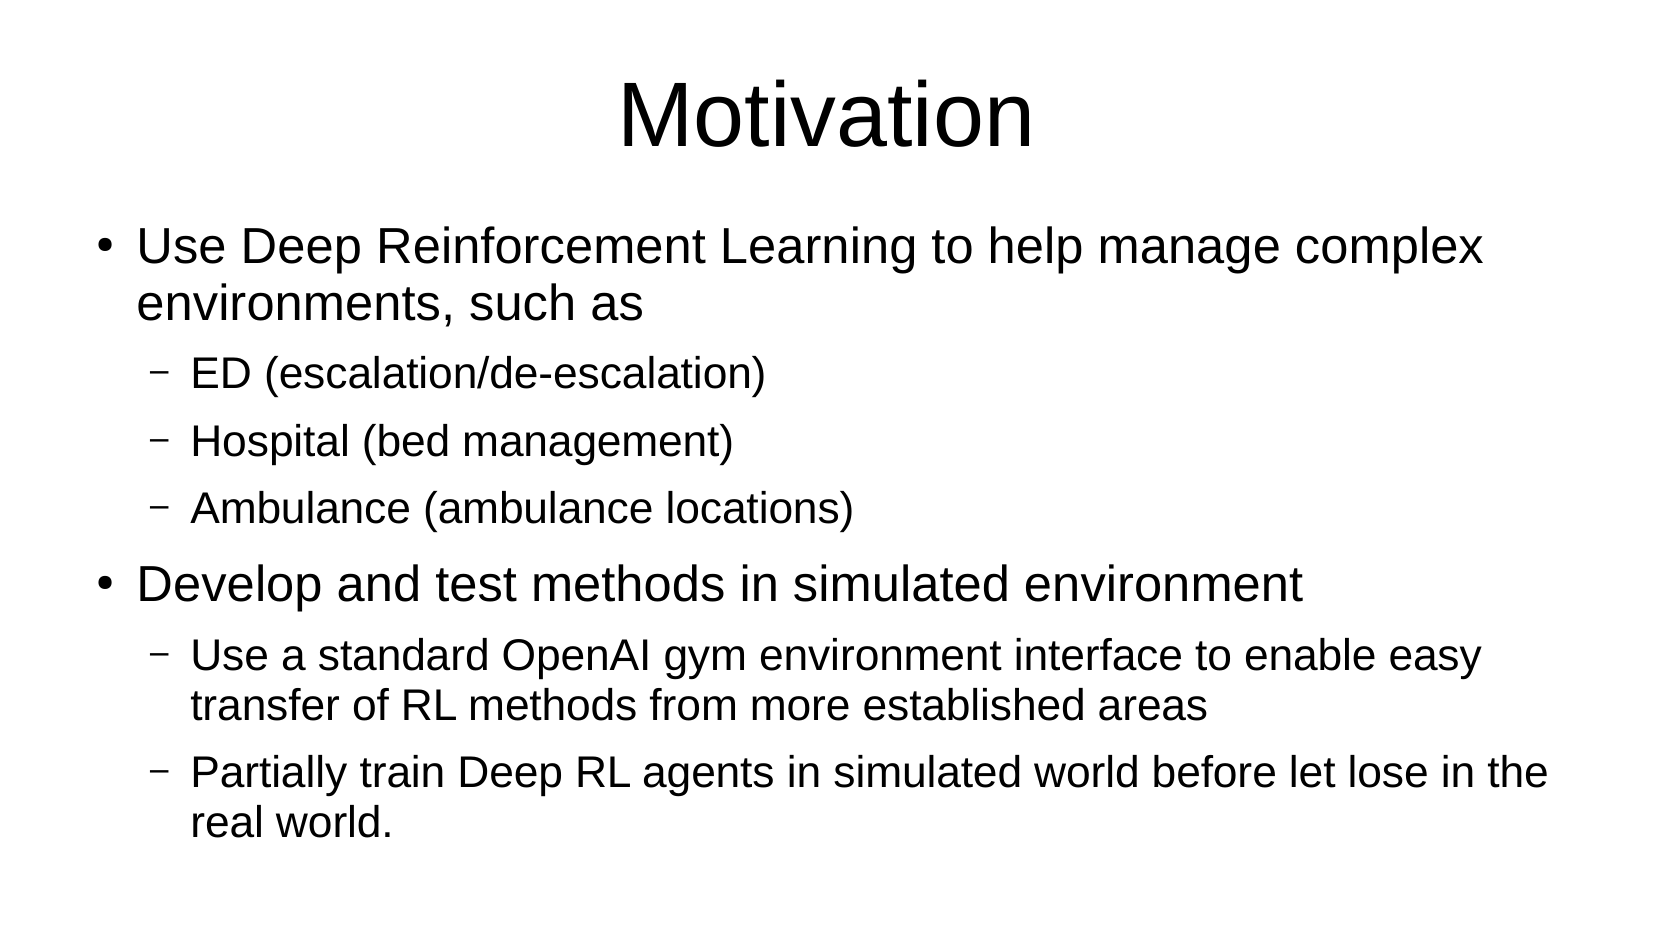

# Motivation
Use Deep Reinforcement Learning to help manage complex environments, such as
ED (escalation/de-escalation)
Hospital (bed management)
Ambulance (ambulance locations)
Develop and test methods in simulated environment
Use a standard OpenAI gym environment interface to enable easy transfer of RL methods from more established areas
Partially train Deep RL agents in simulated world before let lose in the real world.